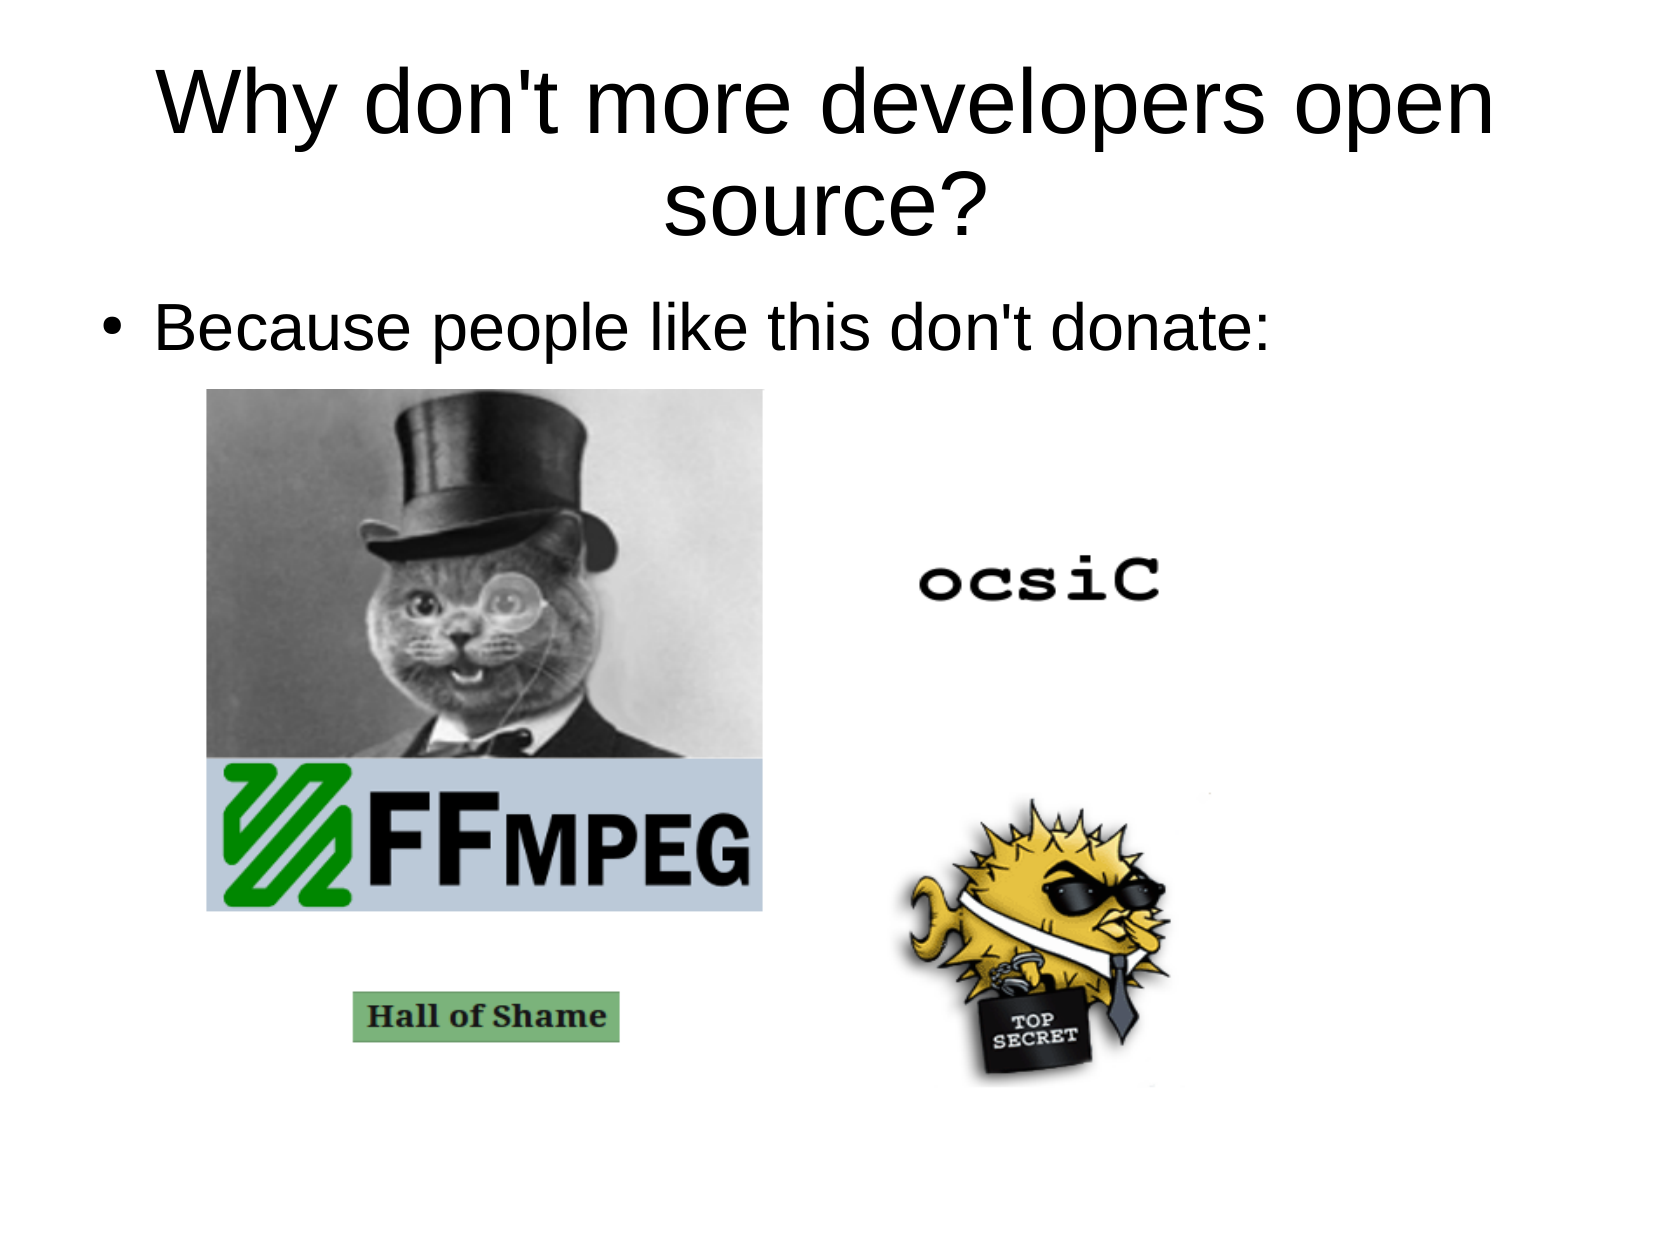

# Why don't more developers open source?
Because people like this don't donate: